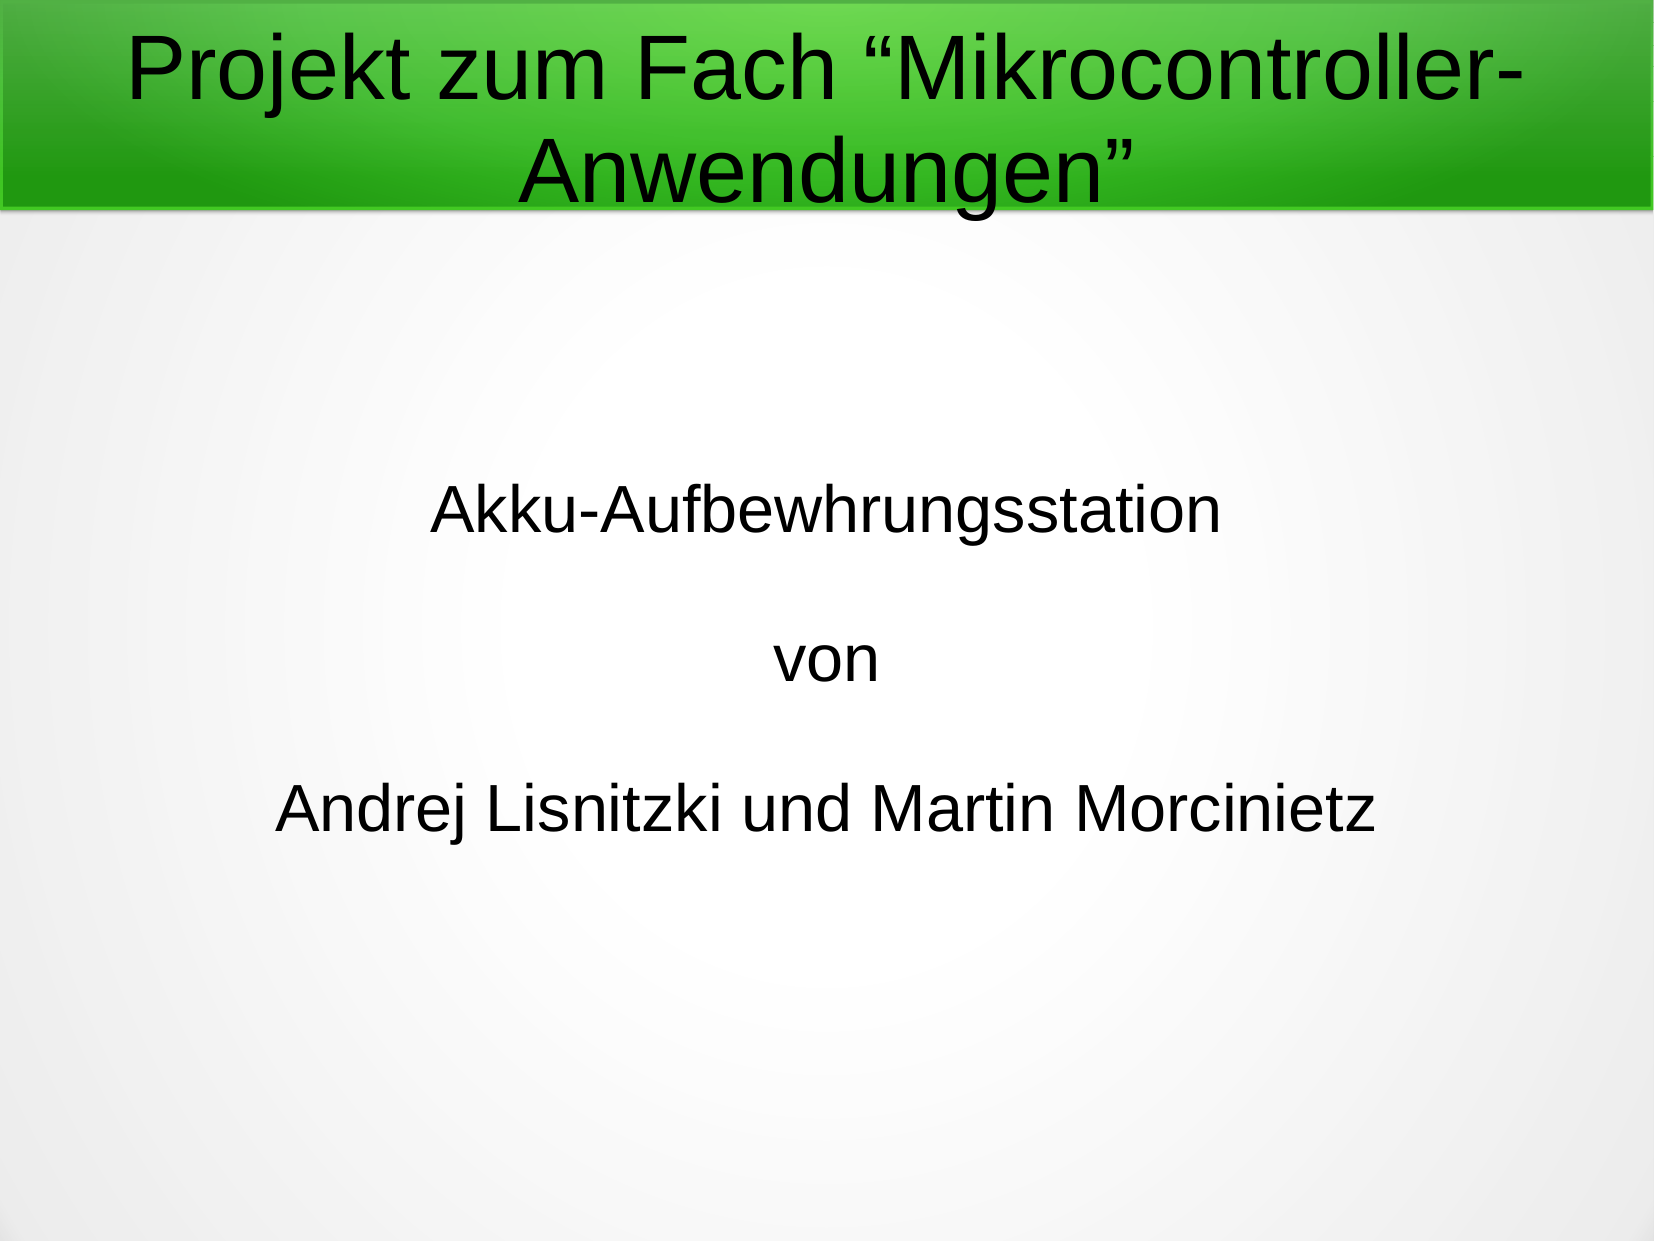

# Projekt zum Fach “Mikrocontroller-Anwendungen”
Akku-Aufbewhrungsstation
von
Andrej Lisnitzki und Martin Morcinietz